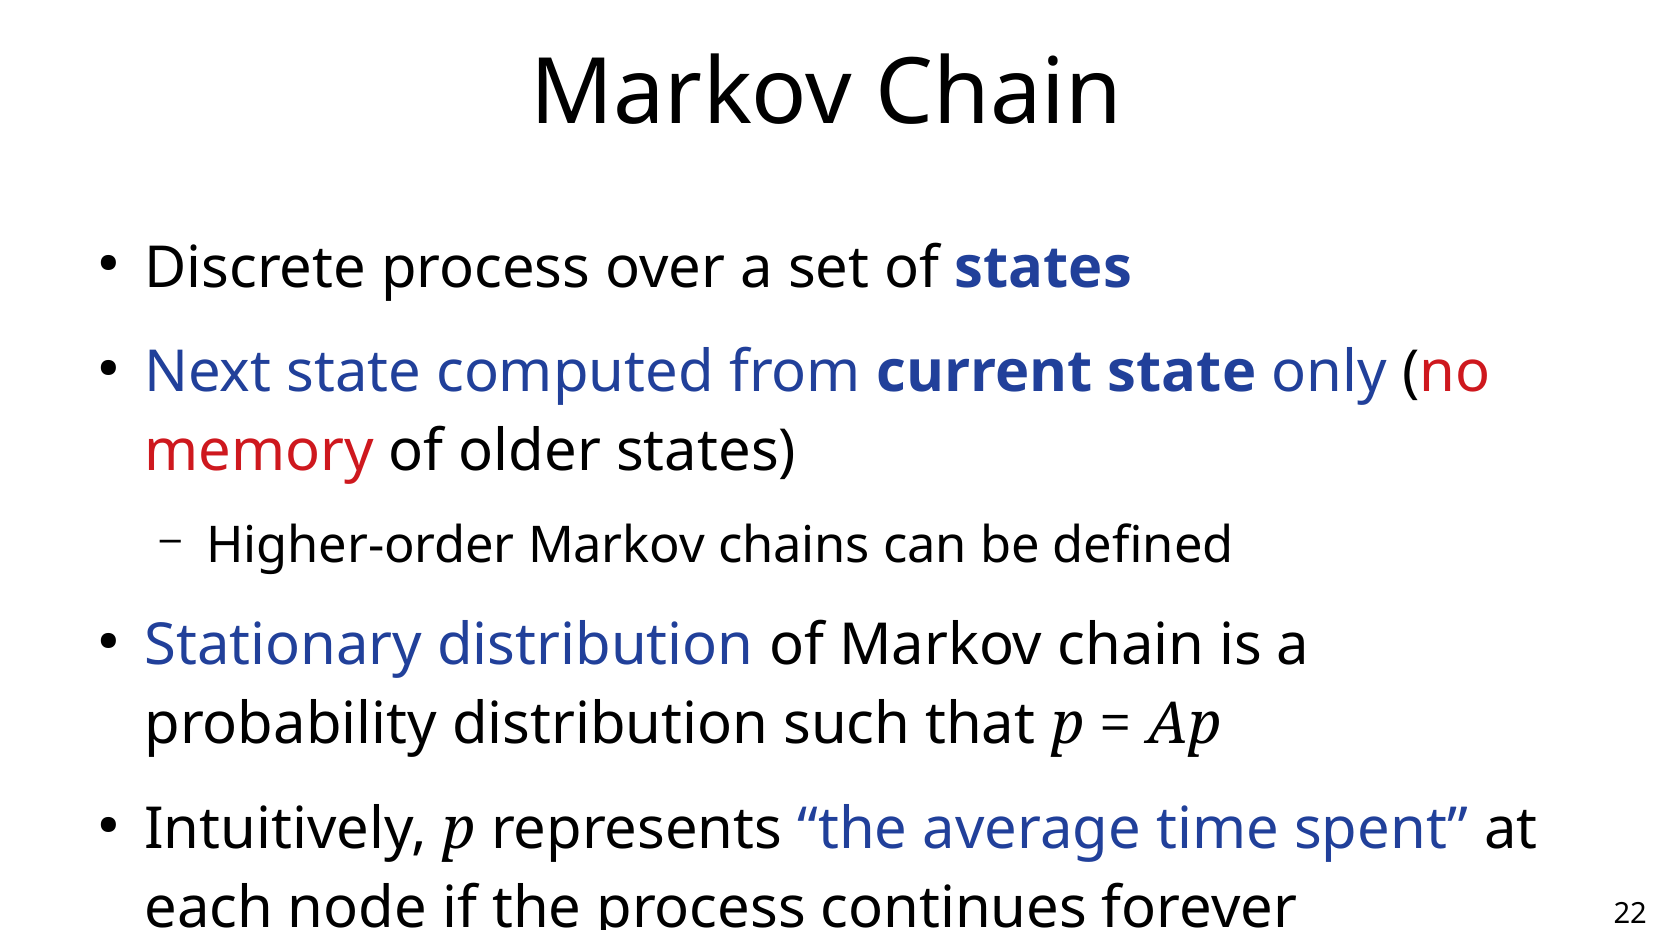

# Markov Chain
Discrete process over a set of states
Next state computed from current state only (no memory of older states)
Higher-order Markov chains can be defined
Stationary distribution of Markov chain is a probability distribution such that p = Ap
Intuitively, p represents “the average time spent” at each node if the process continues forever
22